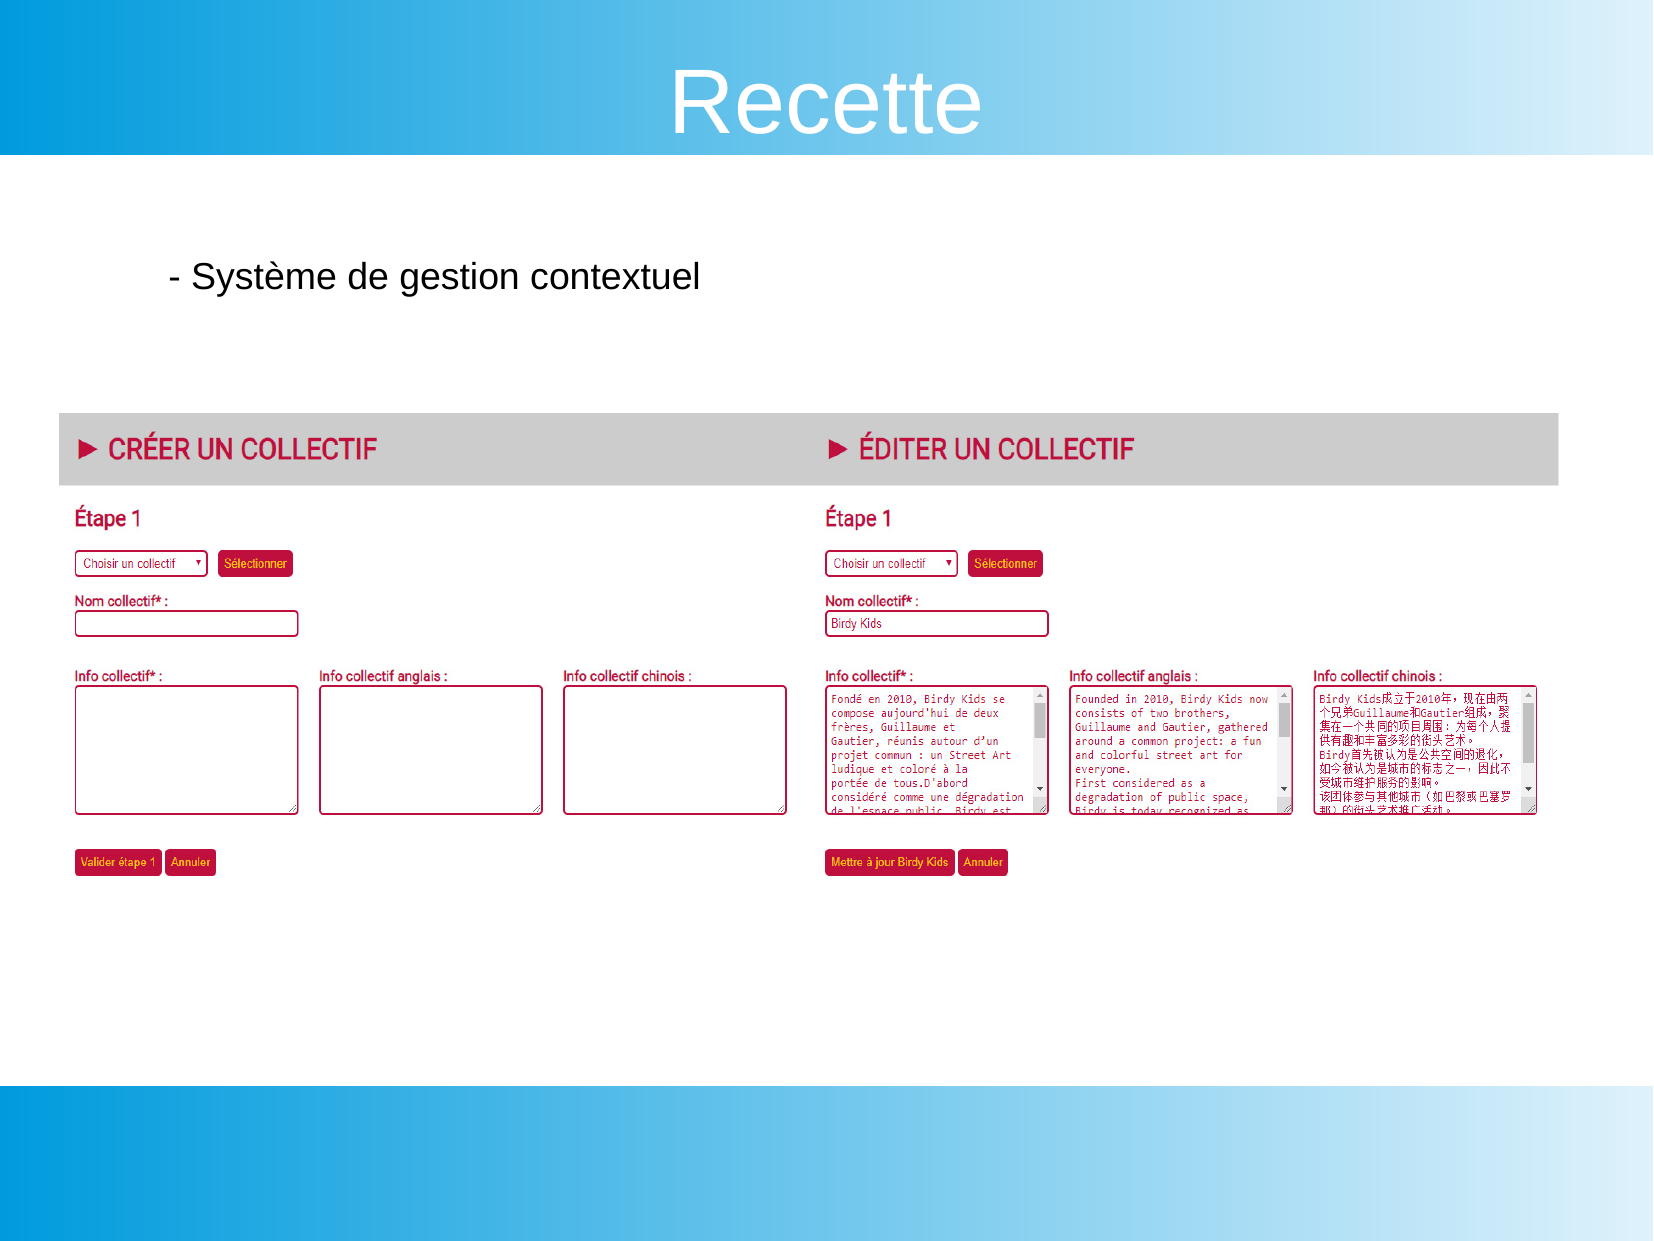

# Recette
- Système de gestion contextuel